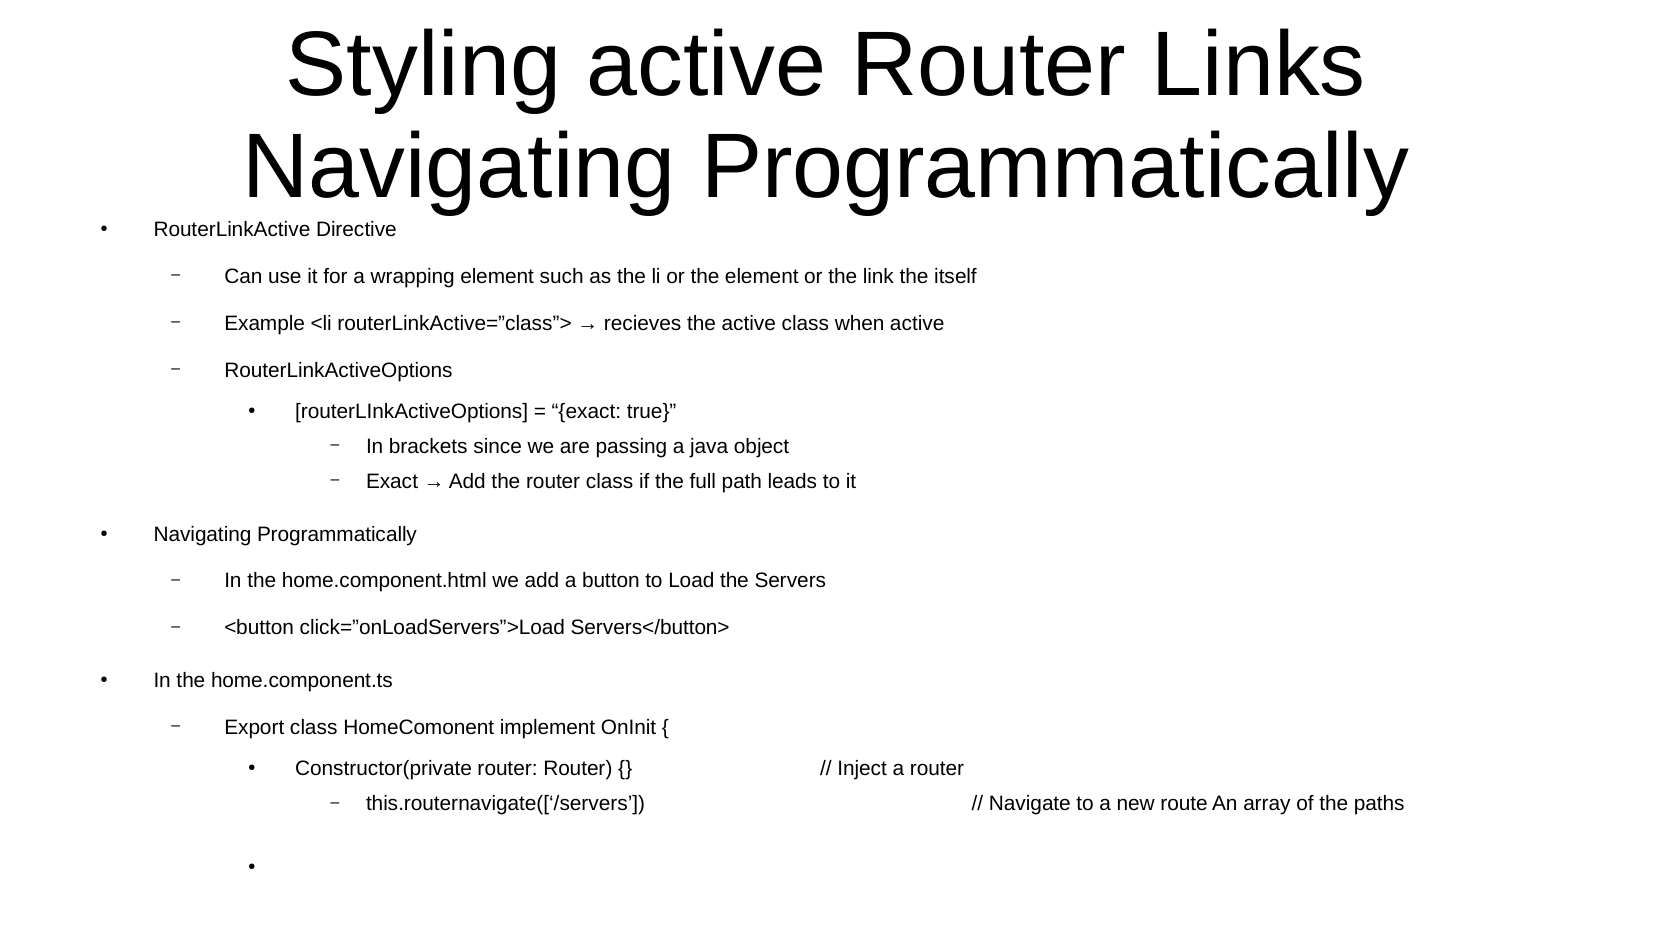

# Styling active Router Links Navigating Programmatically
RouterLinkActive Directive
Can use it for a wrapping element such as the li or the element or the link the itself
Example <li routerLinkActive=”class”> → recieves the active class when active
RouterLinkActiveOptions
[routerLInkActiveOptions] = “{exact: true}”
In brackets since we are passing a java object
Exact → Add the router class if the full path leads to it
Navigating Programmatically
In the home.component.html we add a button to Load the Servers
<button click=”onLoadServers”>Load Servers</button>
In the home.component.ts
Export class HomeComonent implement OnInit {
Constructor(private router: Router) {}			// Inject a router
this.routernavigate([‘/servers’])				 	 // Navigate to a new route An array of the paths